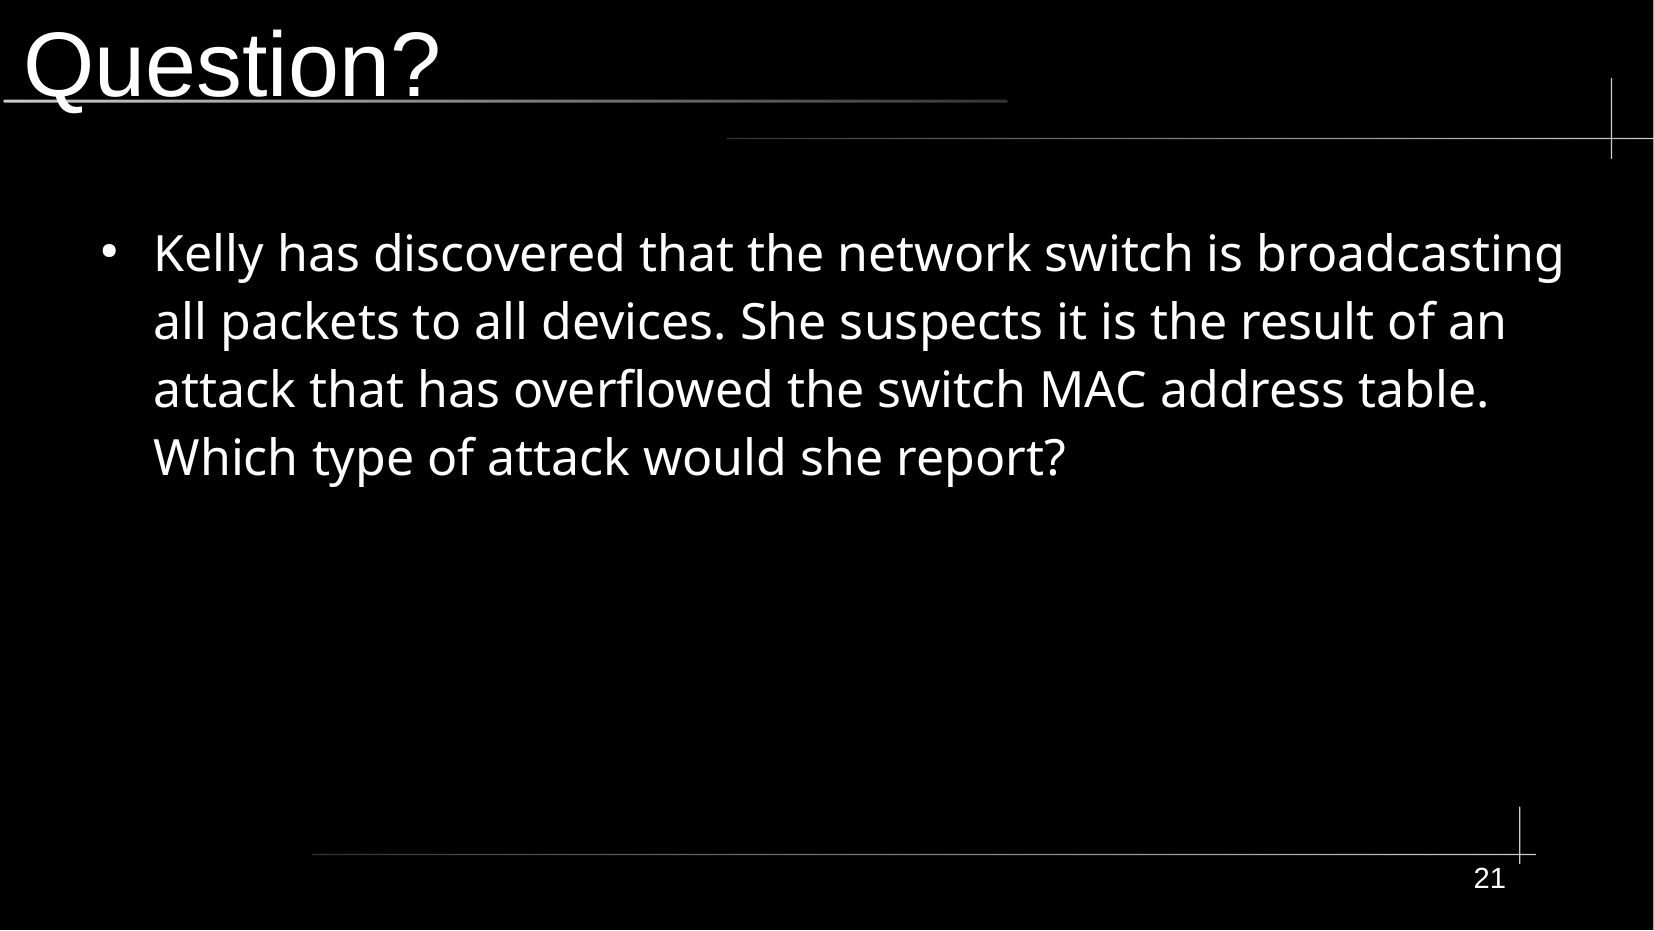

# Question?
Kelly has discovered that the network switch is broadcasting all packets to all devices. She suspects it is the result of an attack that has overflowed the switch MAC address table. Which type of attack would she report?
21